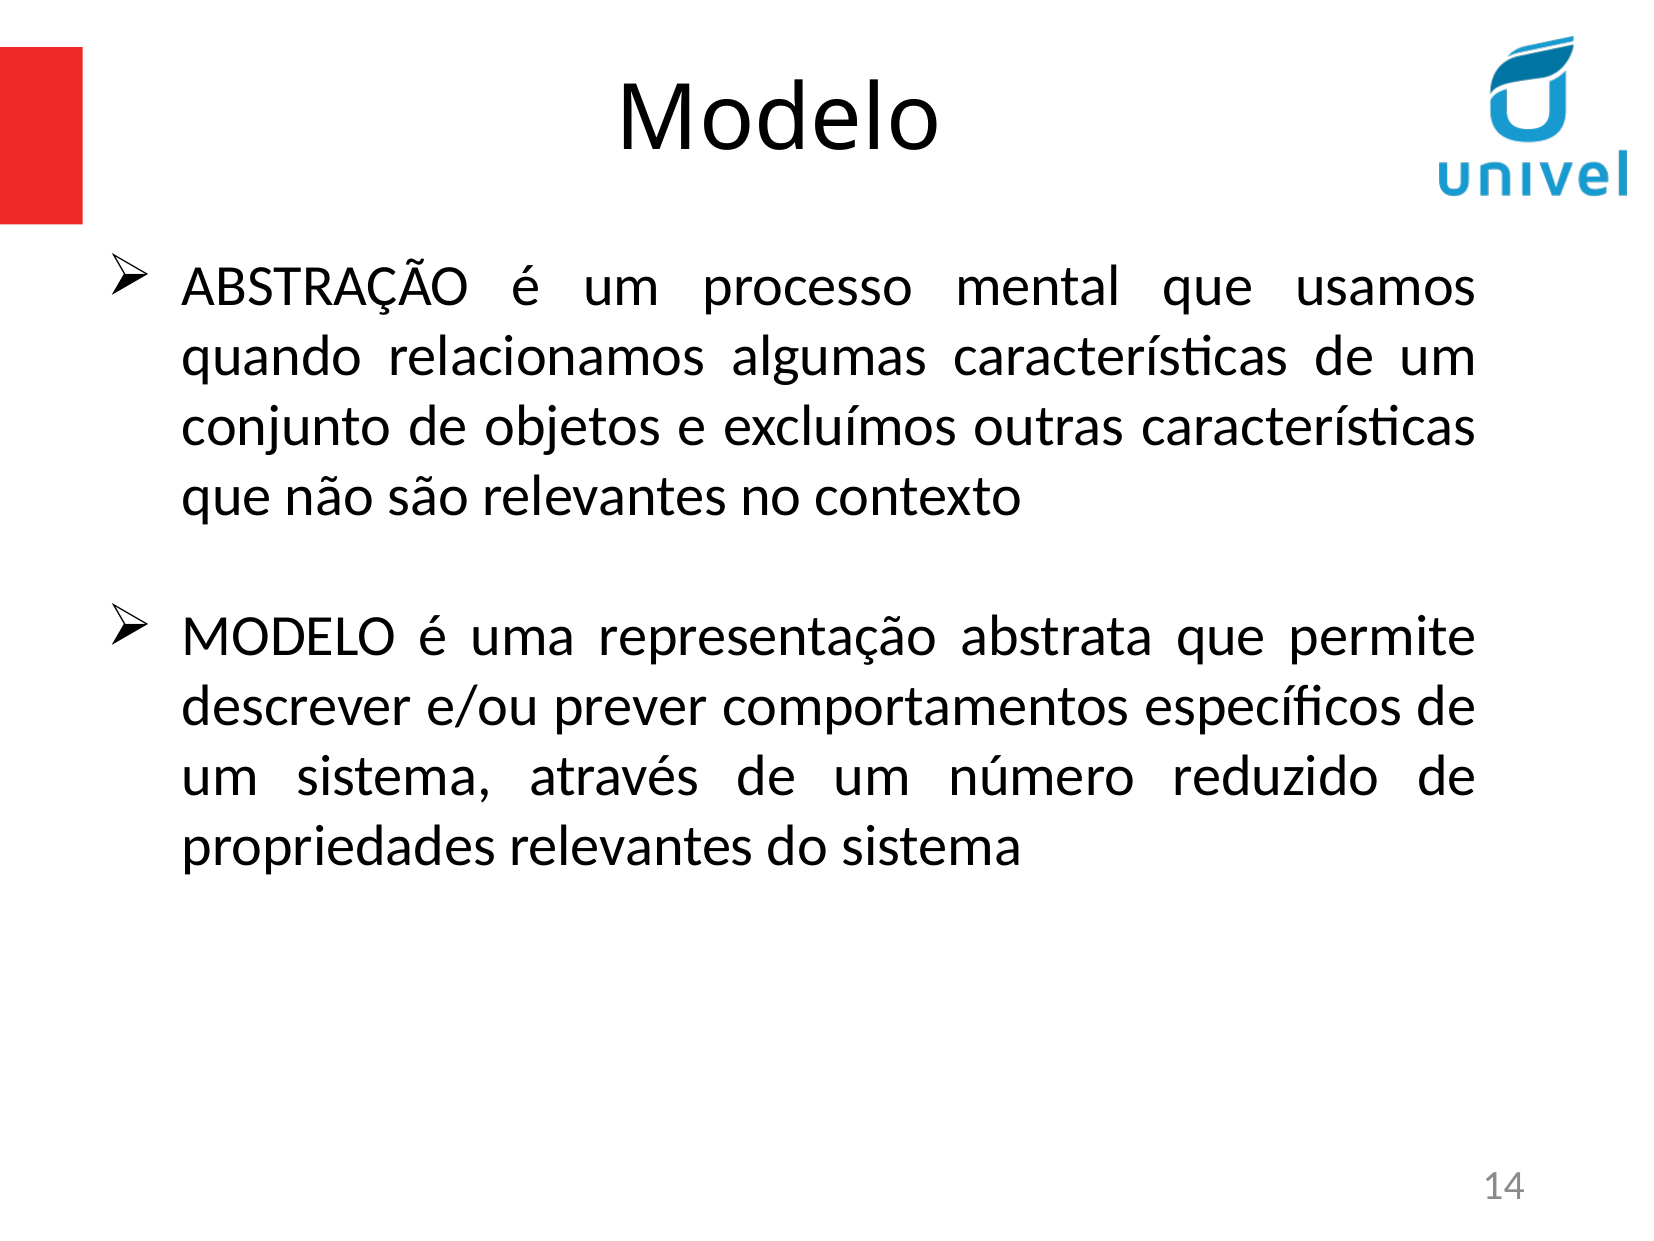

# Modelo
ABSTRAÇÃO é um processo mental que usamos quando relacionamos algumas características de um conjunto de objetos e excluímos outras características que não são relevantes no contexto
MODELO é uma representação abstrata que permite descrever e/ou prever comportamentos específicos de um sistema, através de um número reduzido de propriedades relevantes do sistema